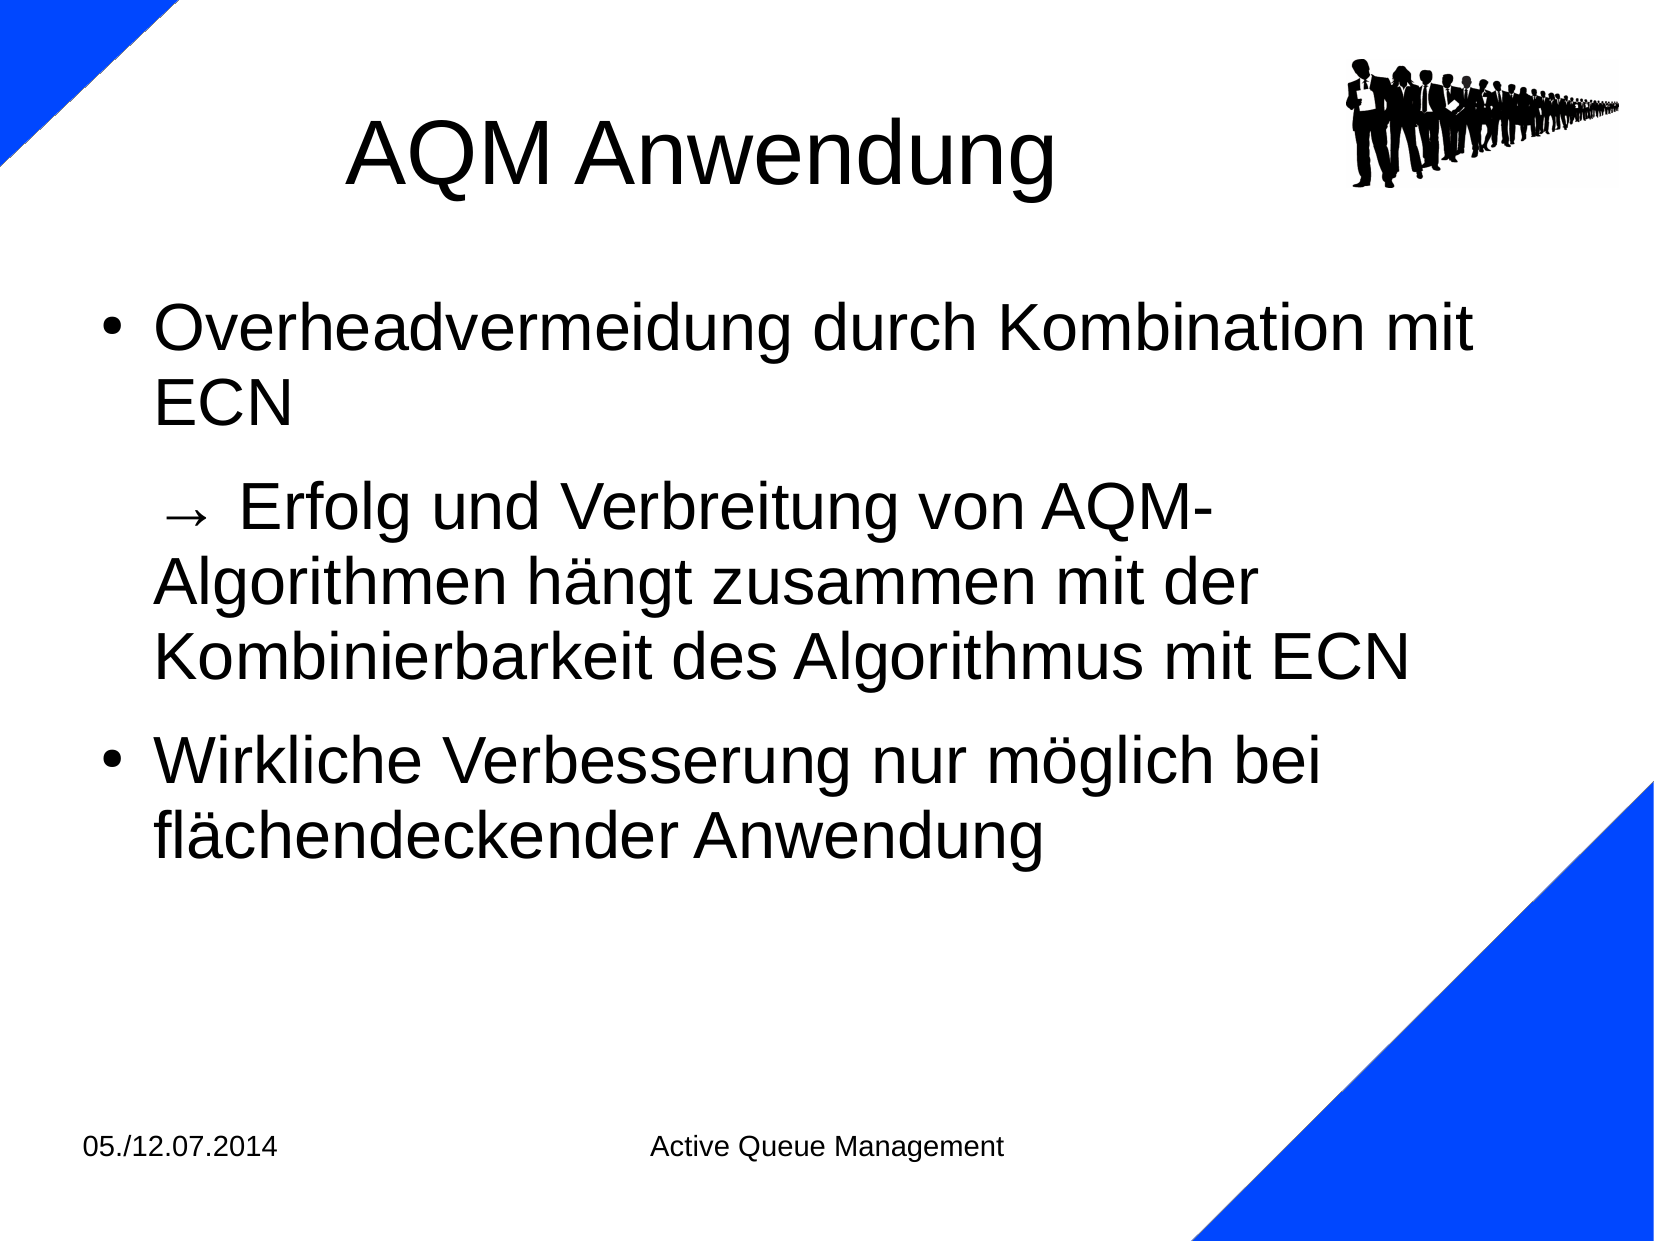

# AQM Anwendung
Overheadvermeidung durch Kombination mit ECN
→ Erfolg und Verbreitung von AQM-Algorithmen hängt zusammen mit der Kombinierbarkeit des Algorithmus mit ECN
Wirkliche Verbesserung nur möglich bei flächendeckender Anwendung
05.07.2014/12.07.2014
Active Queue Management